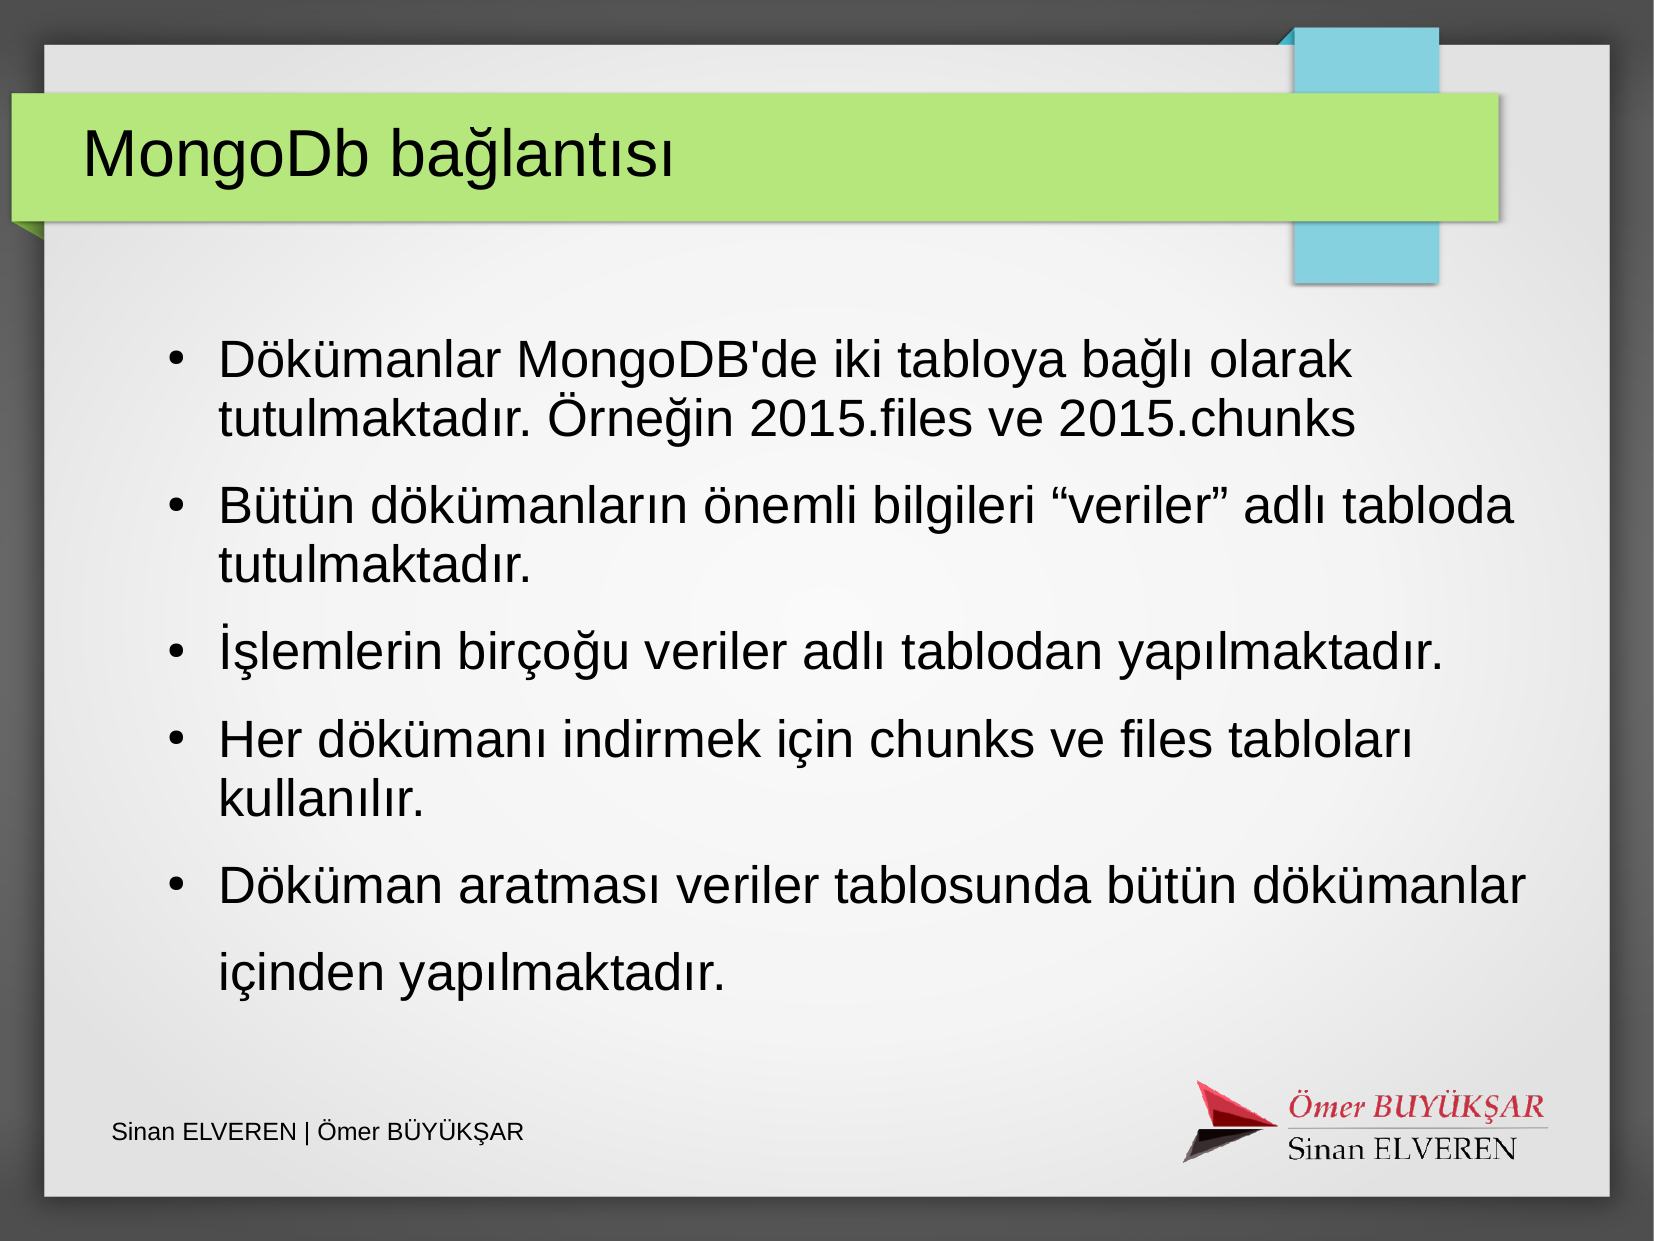

# MongoDb bağlantısı
Dökümanlar MongoDB'de iki tabloya bağlı olarak tutulmaktadır. Örneğin 2015.files ve 2015.chunks
Bütün dökümanların önemli bilgileri “veriler” adlı tabloda tutulmaktadır.
İşlemlerin birçoğu veriler adlı tablodan yapılmaktadır.
Her dökümanı indirmek için chunks ve files tabloları kullanılır.
Döküman aratması veriler tablosunda bütün dökümanlar
içinden yapılmaktadır.
 Sinan ELVEREN | Ömer BÜYÜKŞAR